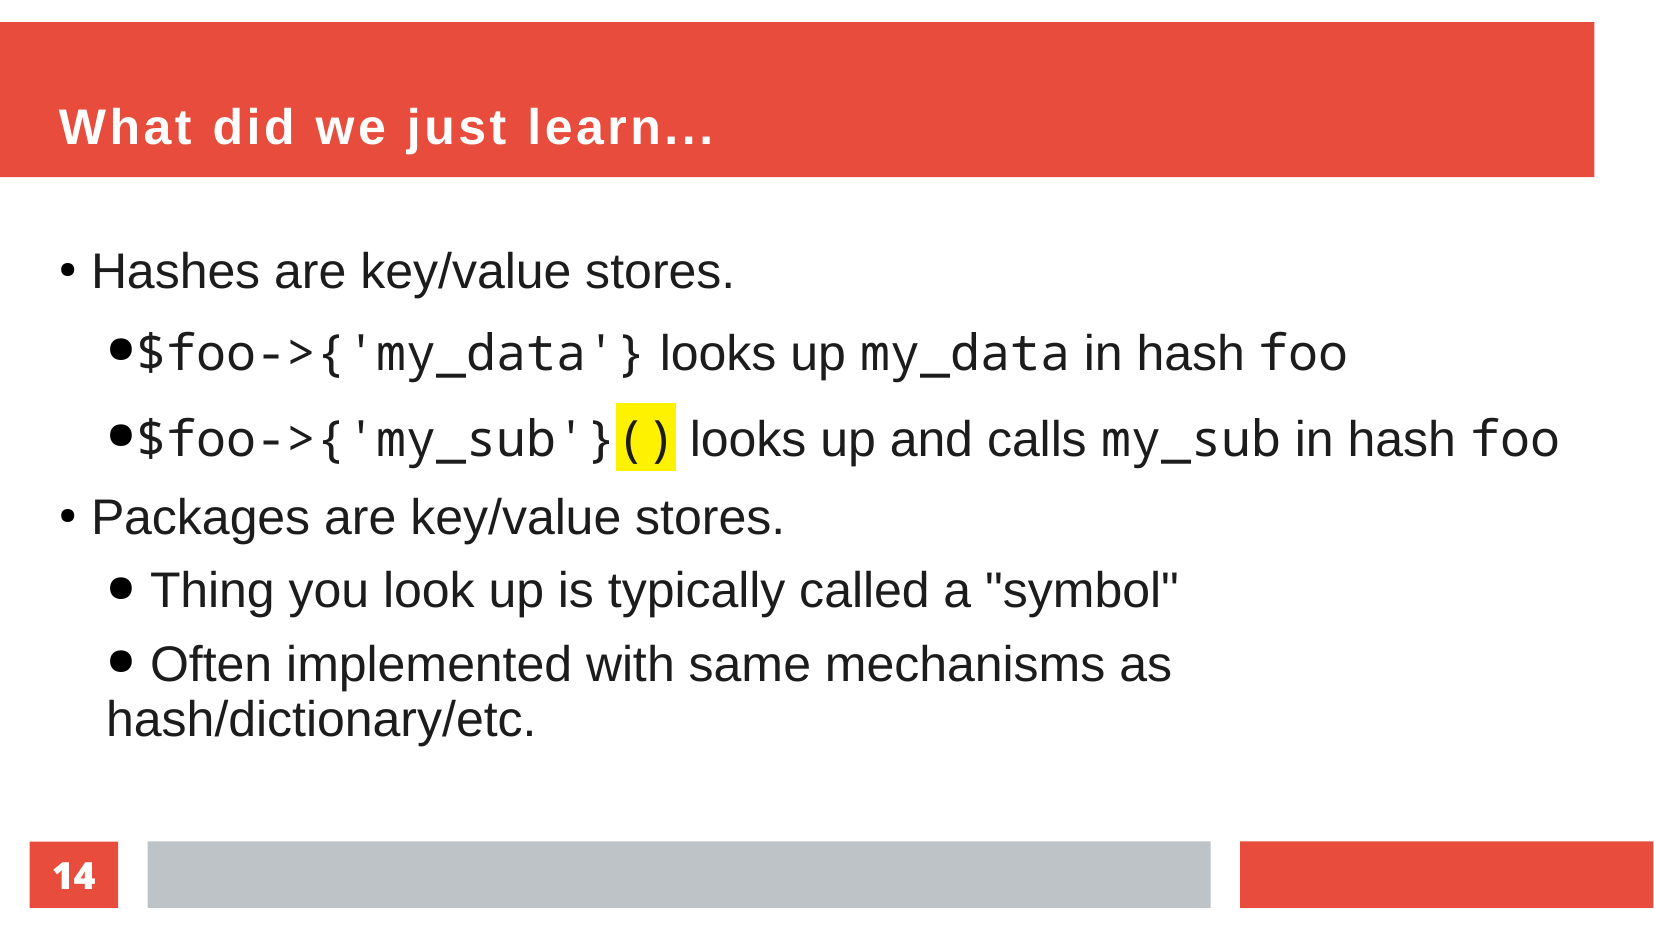

# What did we just learn...
 Hashes are key/value stores.
$foo->{'my_data'} looks up my_data in hash foo
$foo->{'my_sub'}() looks up and calls my_sub in hash foo
 Packages are key/value stores.
 Thing you look up is typically called a "symbol"
 Often implemented with same mechanisms as hash/dictionary/etc.
14